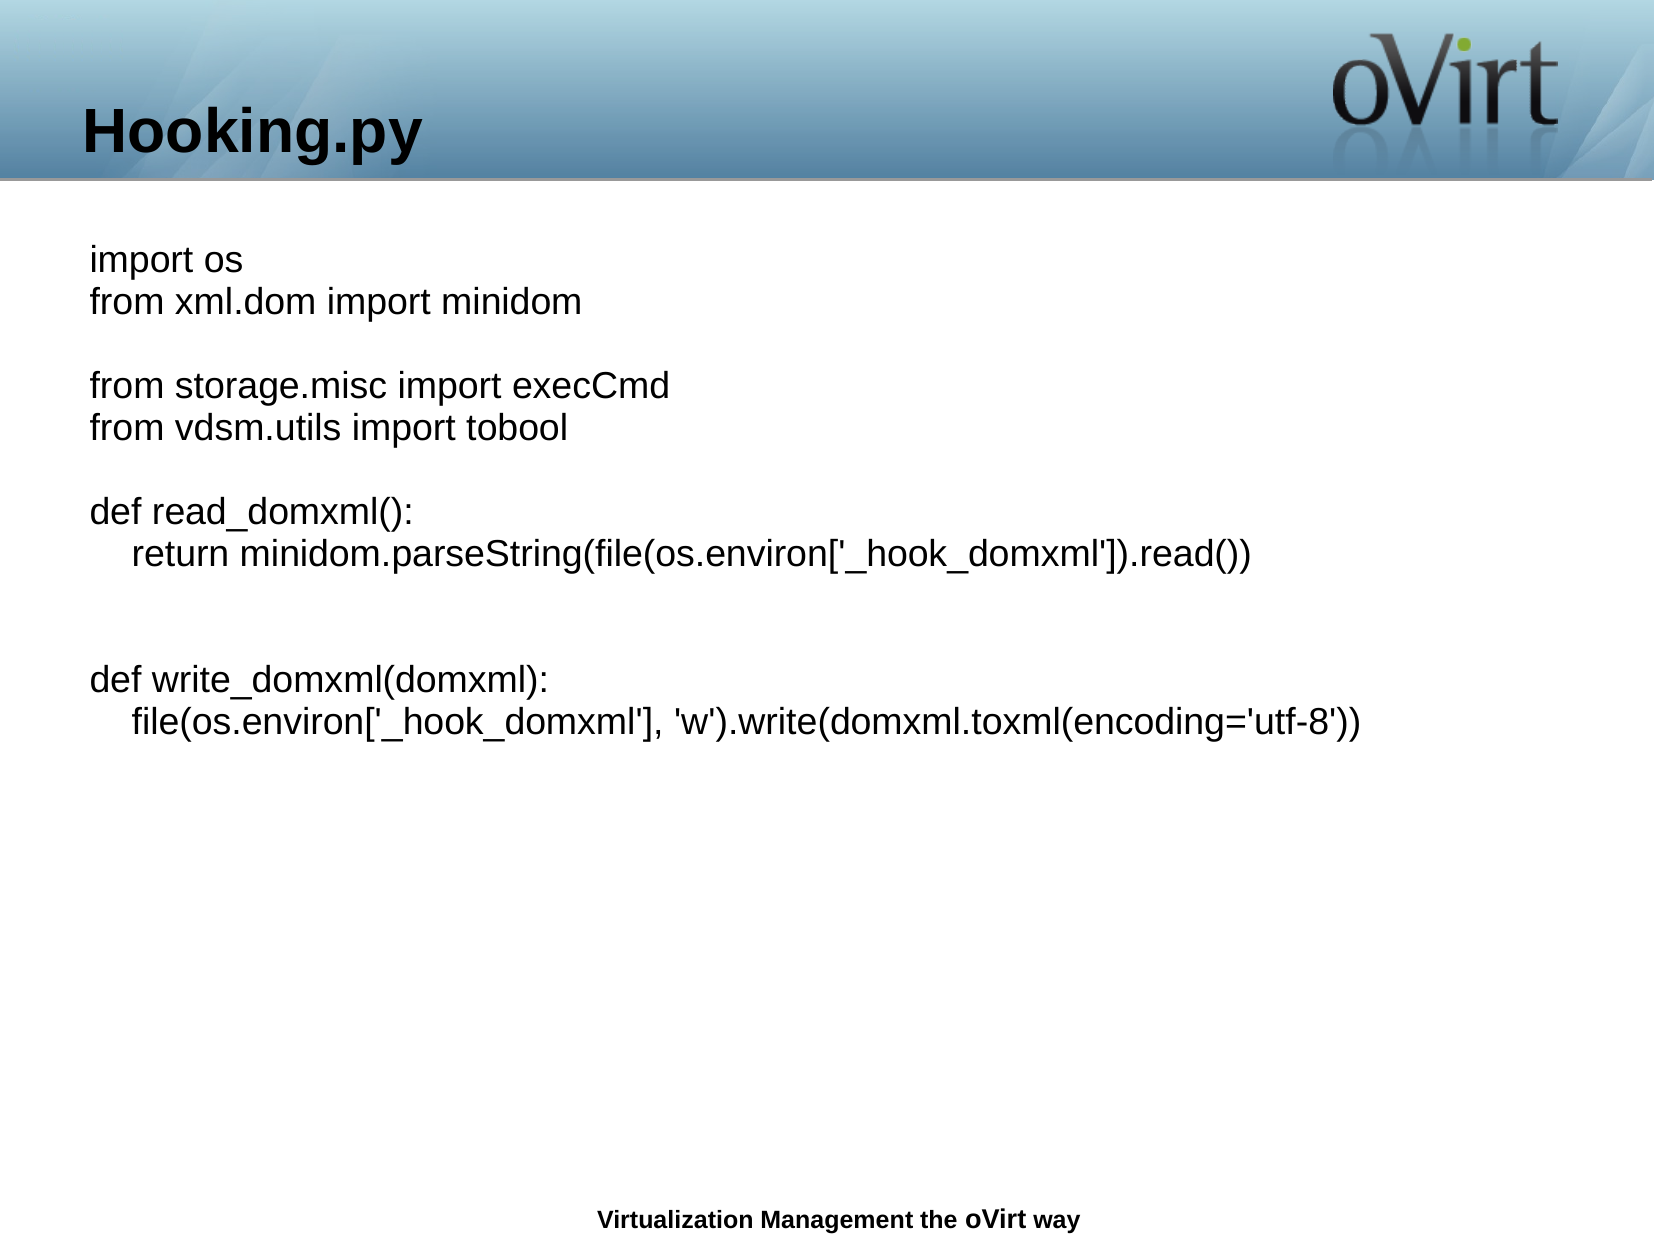

# Hooking.py
import os
from xml.dom import minidom
from storage.misc import execCmd
from vdsm.utils import tobool
def read_domxml():
 return minidom.parseString(file(os.environ['_hook_domxml']).read())
def write_domxml(domxml):
 file(os.environ['_hook_domxml'], 'w').write(domxml.toxml(encoding='utf-8'))